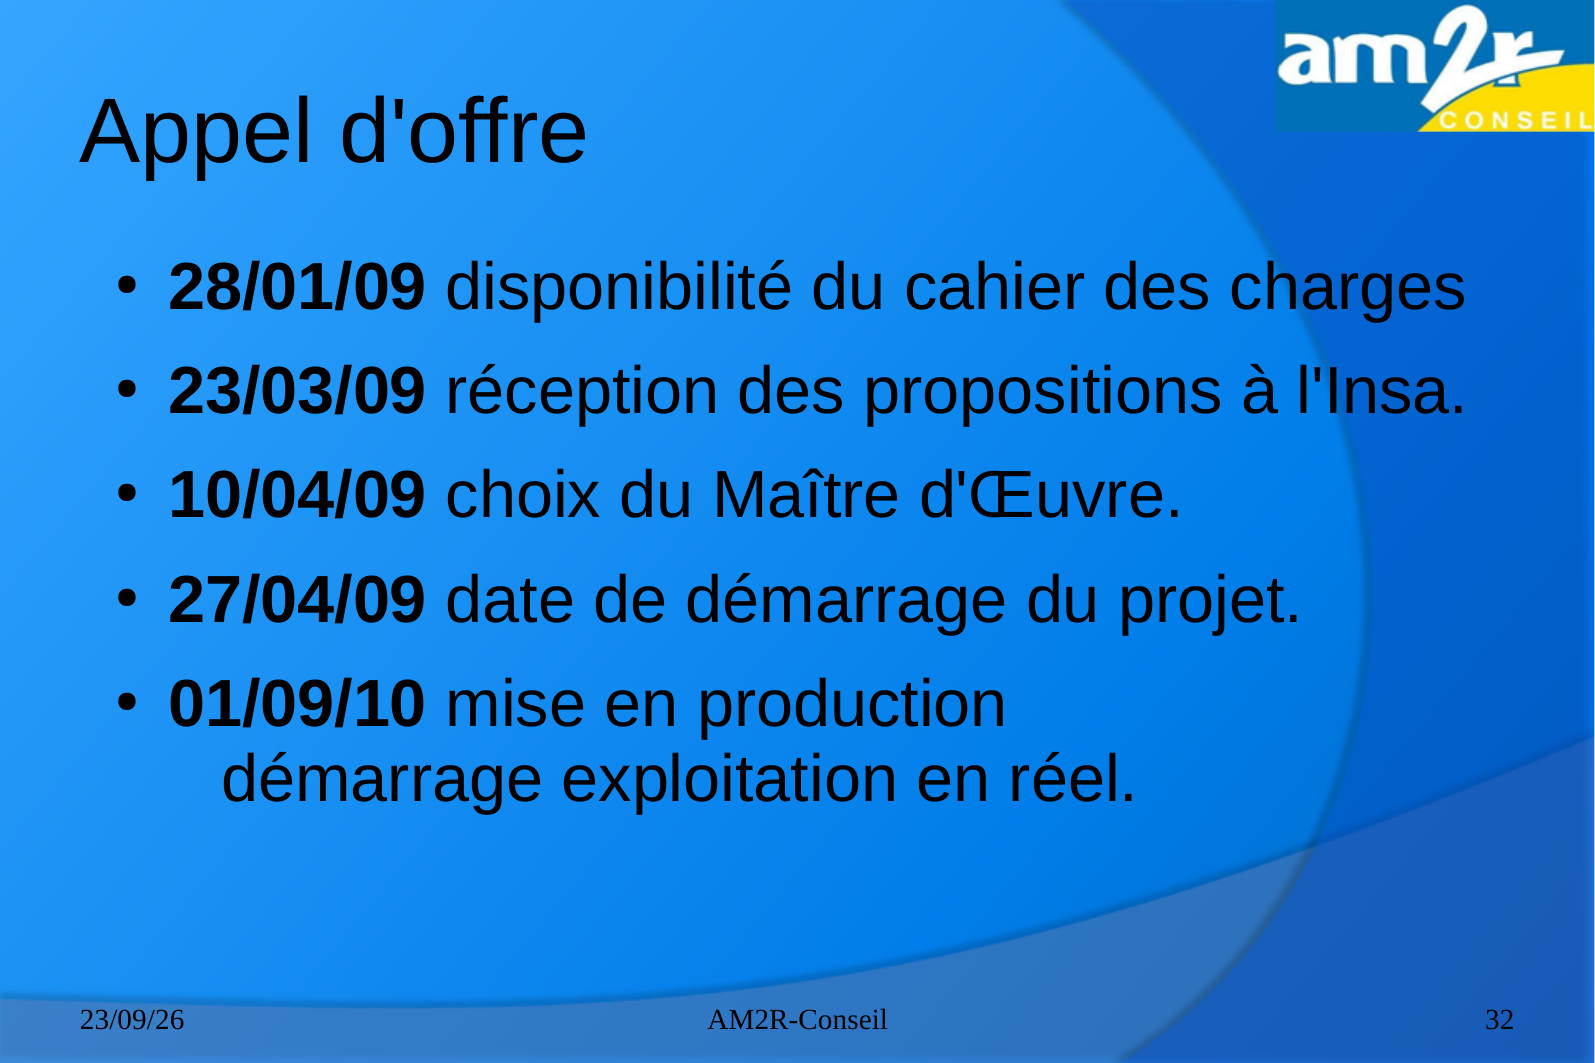

# Appel d'offre
28/01/09 disponibilité du cahier des charges
23/03/09 réception des propositions à l'Insa.
10/04/09 choix du Maître d'Œuvre.
27/04/09 date de démarrage du projet.
01/09/10 mise en production
démarrage exploitation en réel.
AM2R-Conseil
32